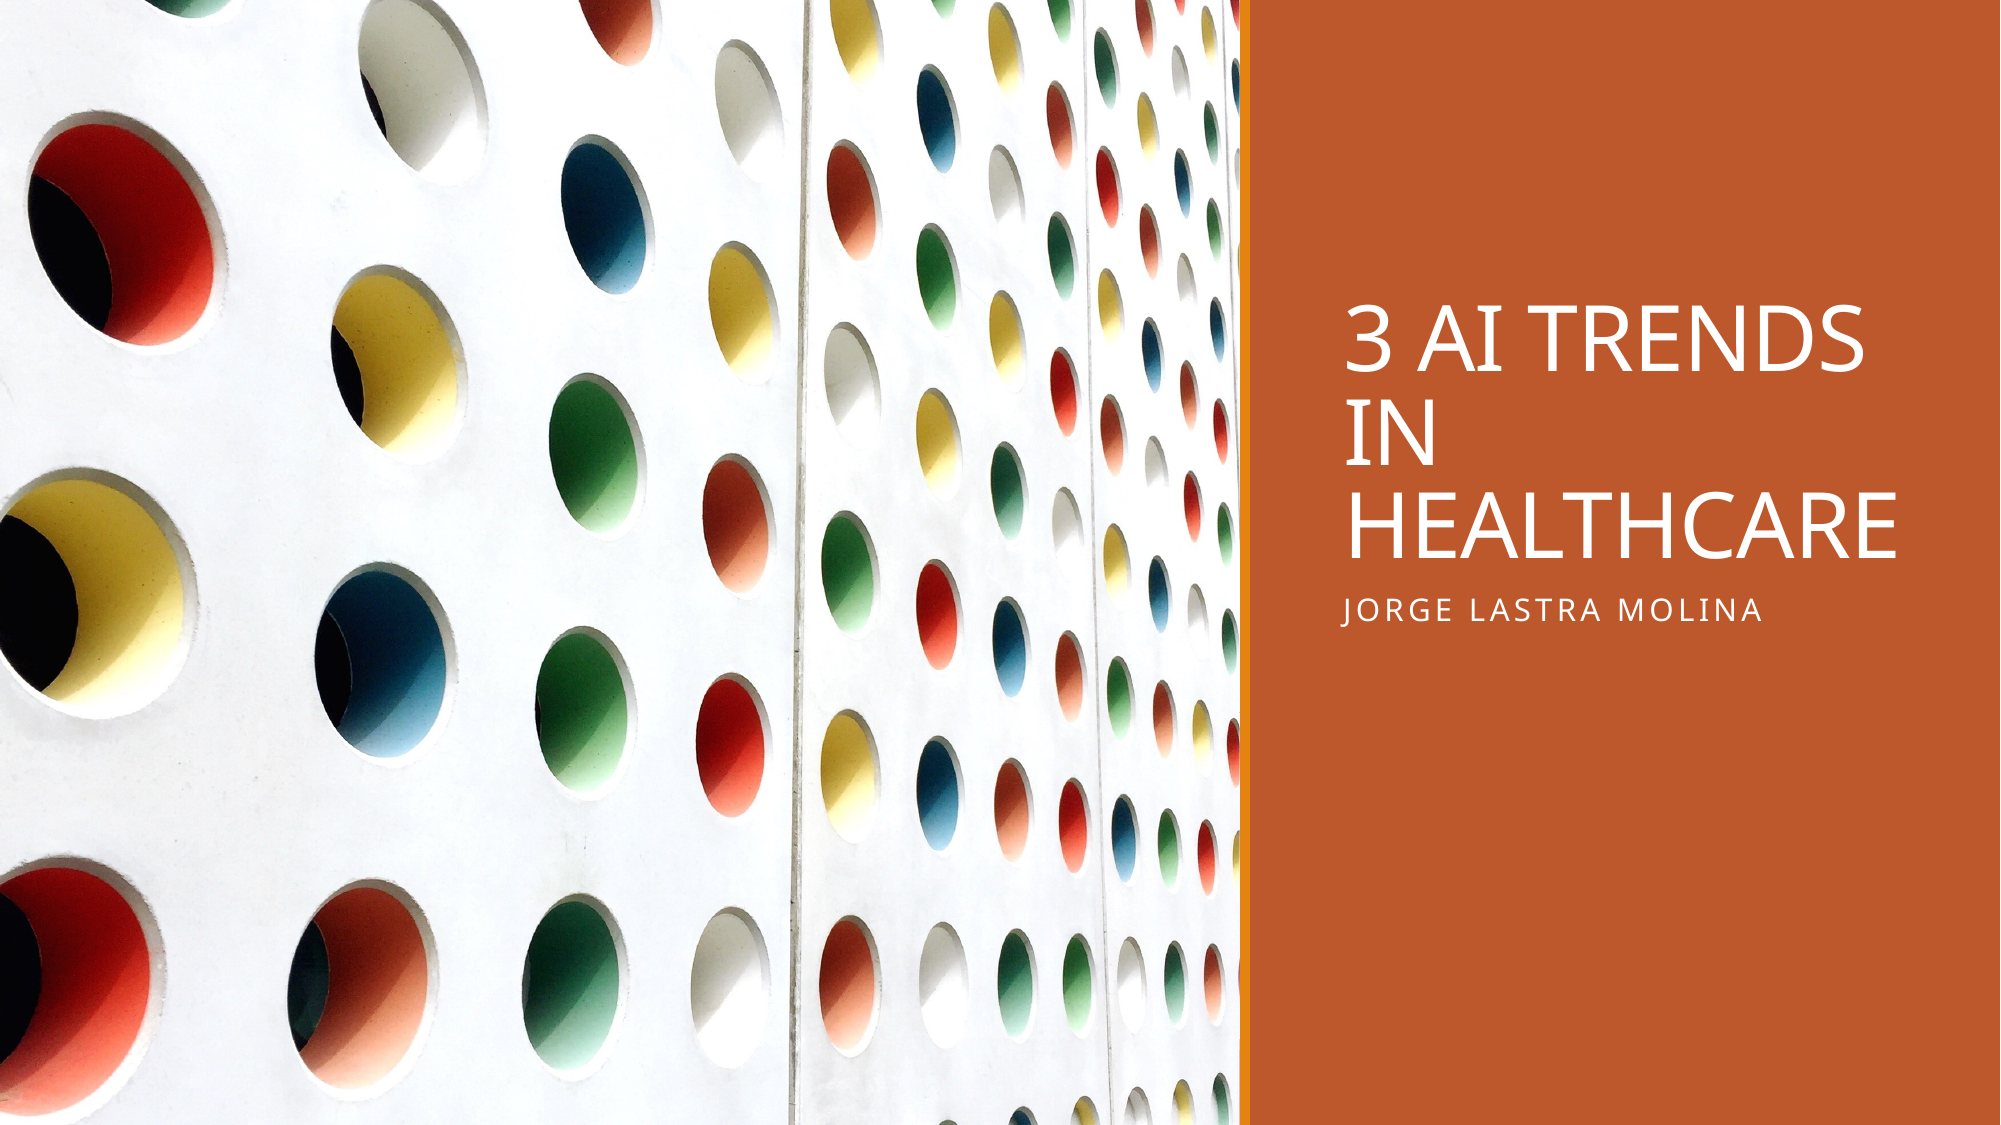

# 3 AI TRENDS IN HEALTHCARE
Jorge Lastra Molina